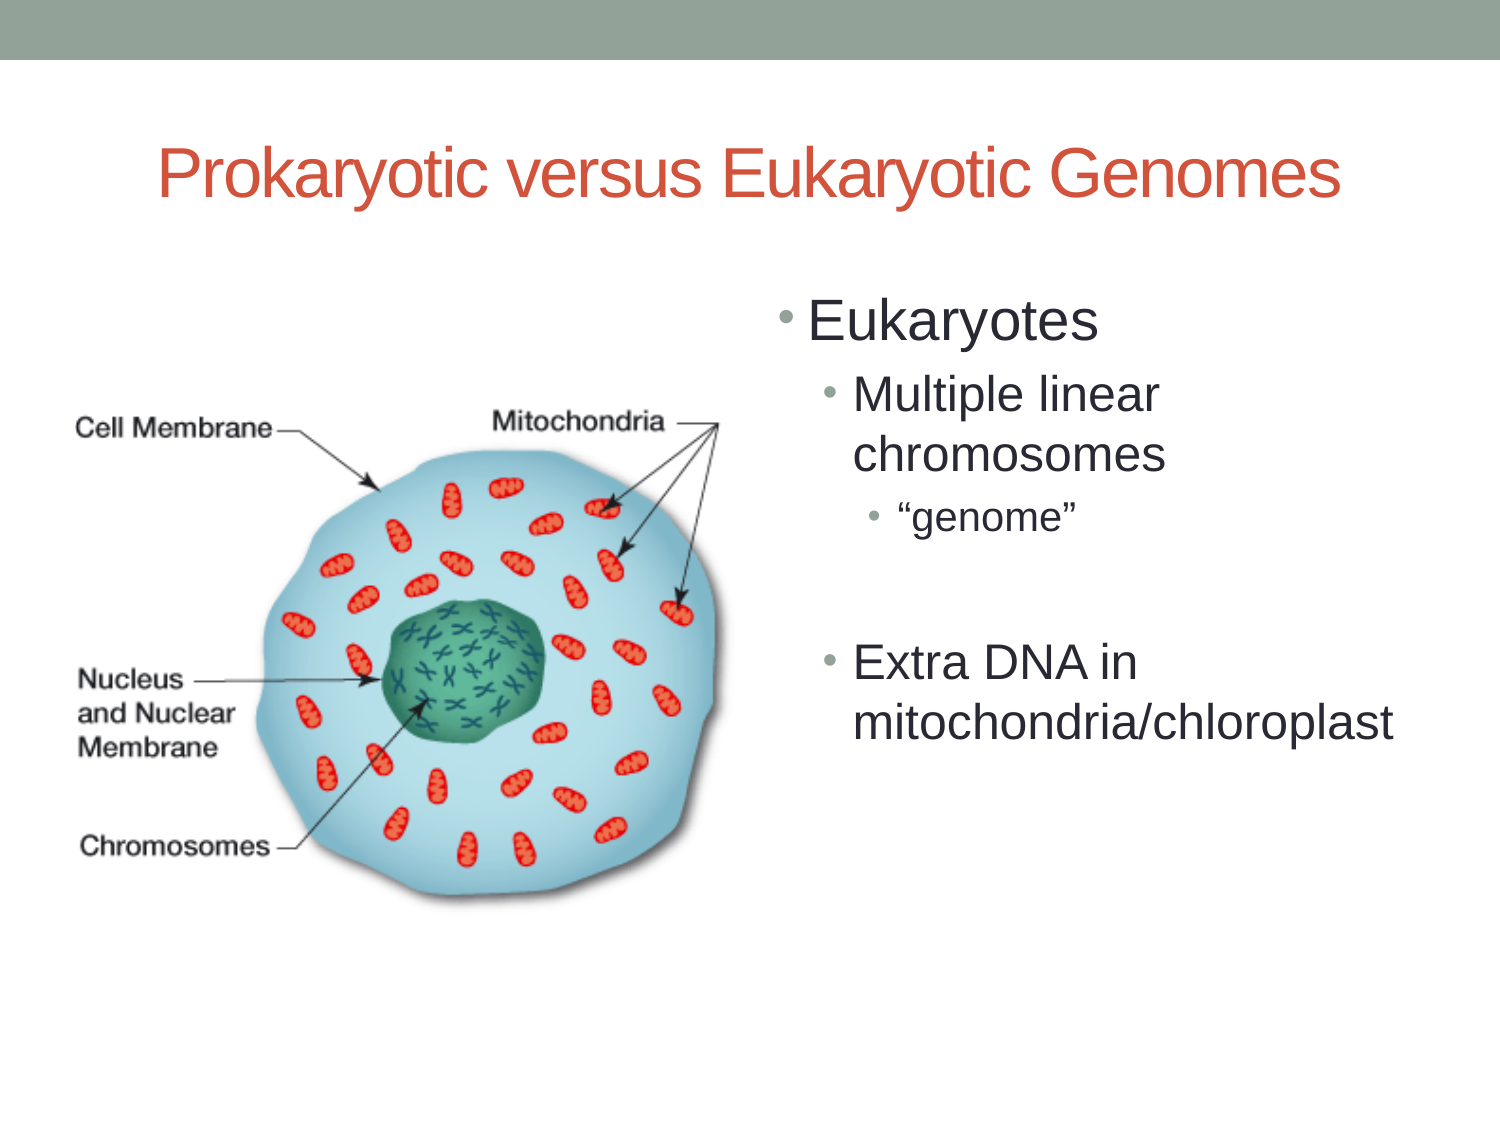

# Prokaryotic versus Eukaryotic Genomes
Eukaryotes
Multiple linear chromosomes
“genome”
Extra DNA in mitochondria/chloroplast